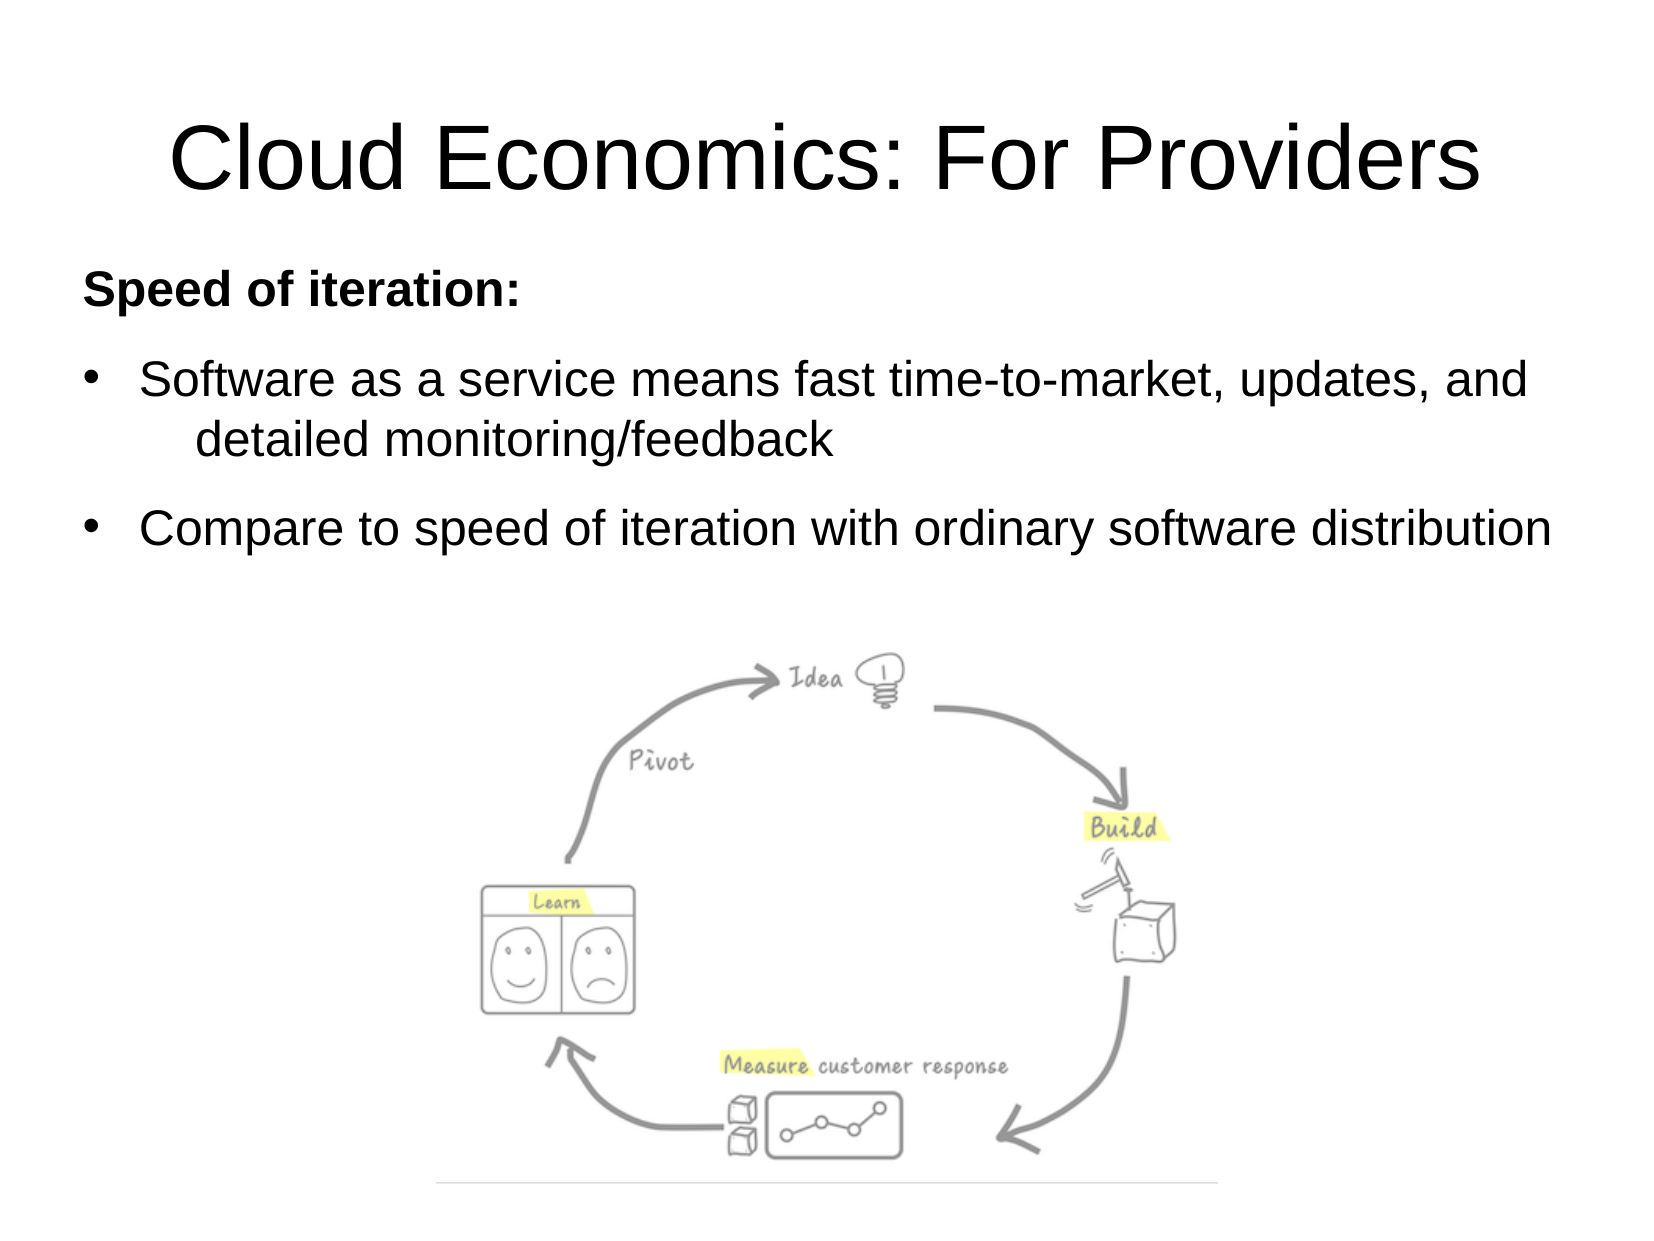

# Cloud Economics: For Providers
Speed of iteration:
Software as a service means fast time-to-market, updates, and detailed monitoring/feedback
Compare to speed of iteration with ordinary software distribution